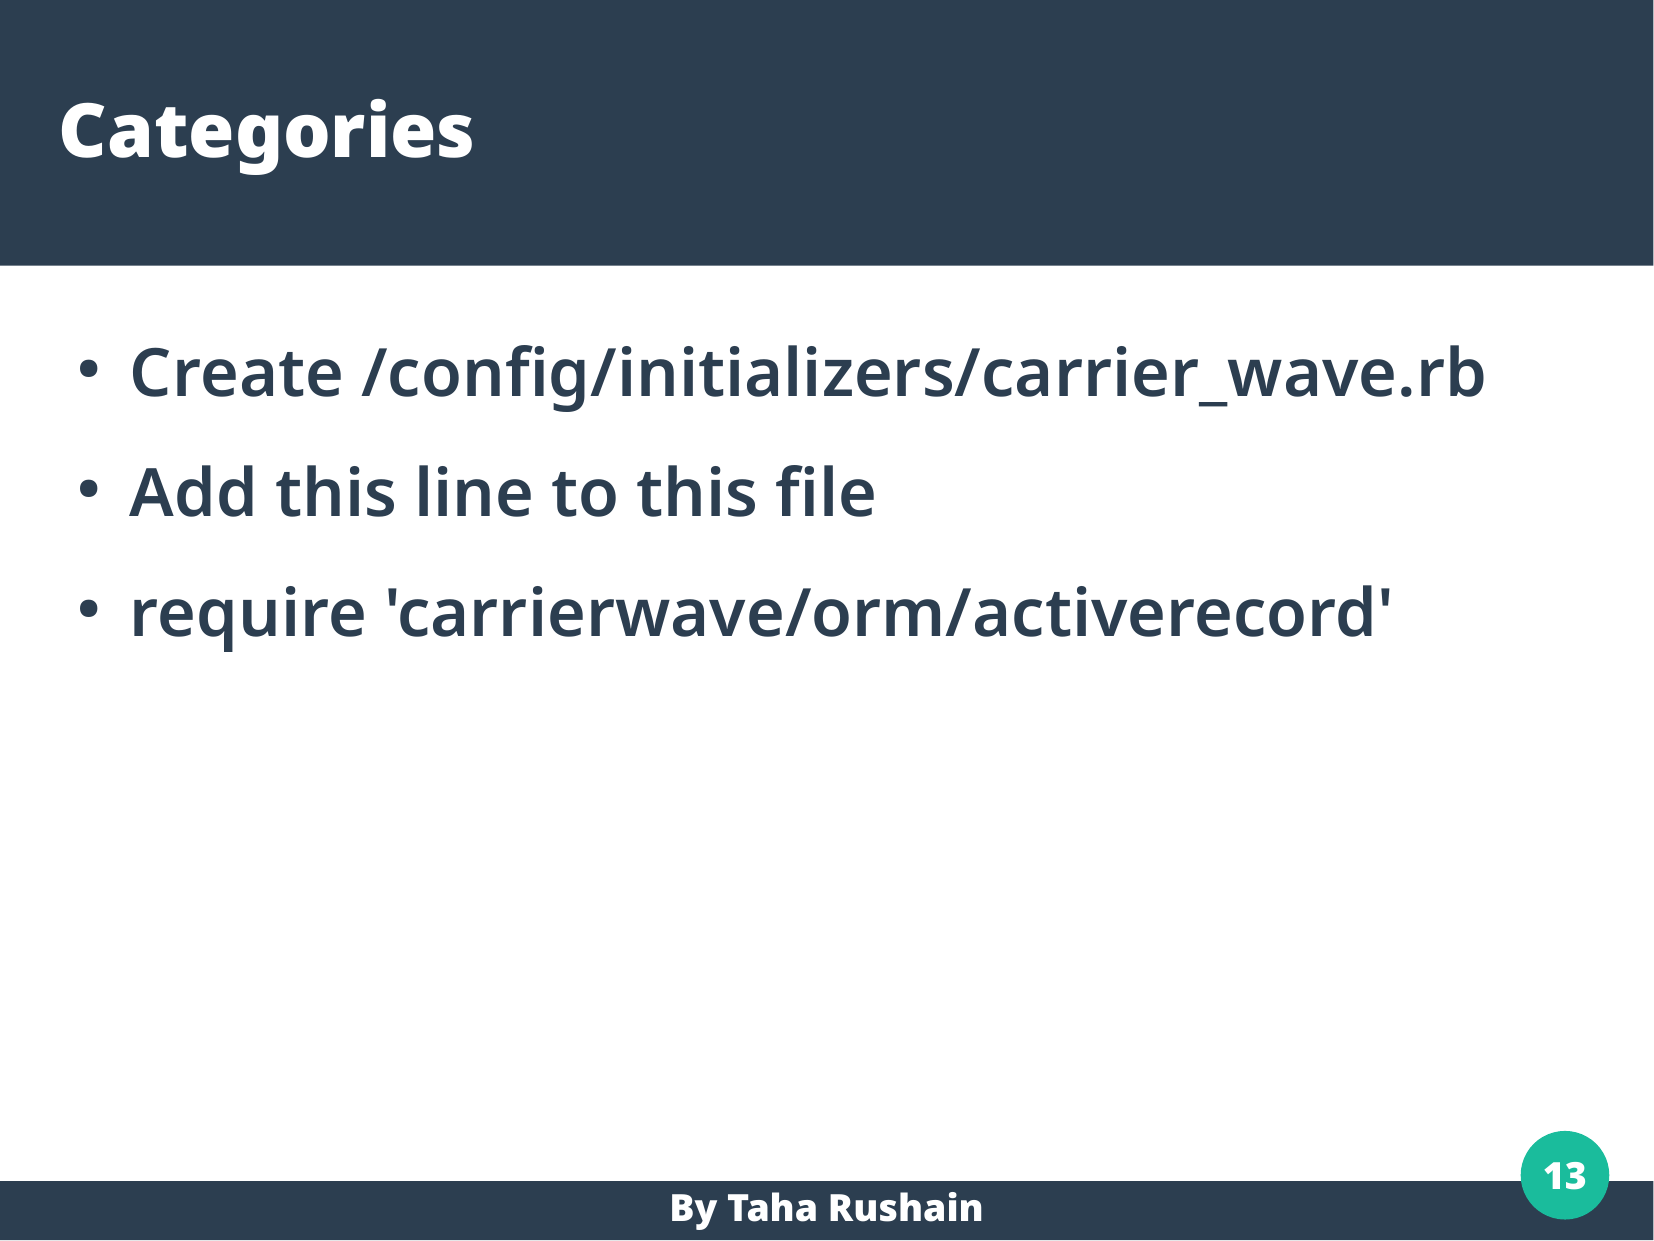

# Categories
Create /config/initializers/carrier_wave.rb
Add this line to this file
require 'carrierwave/orm/activerecord'
13
By Taha Rushain